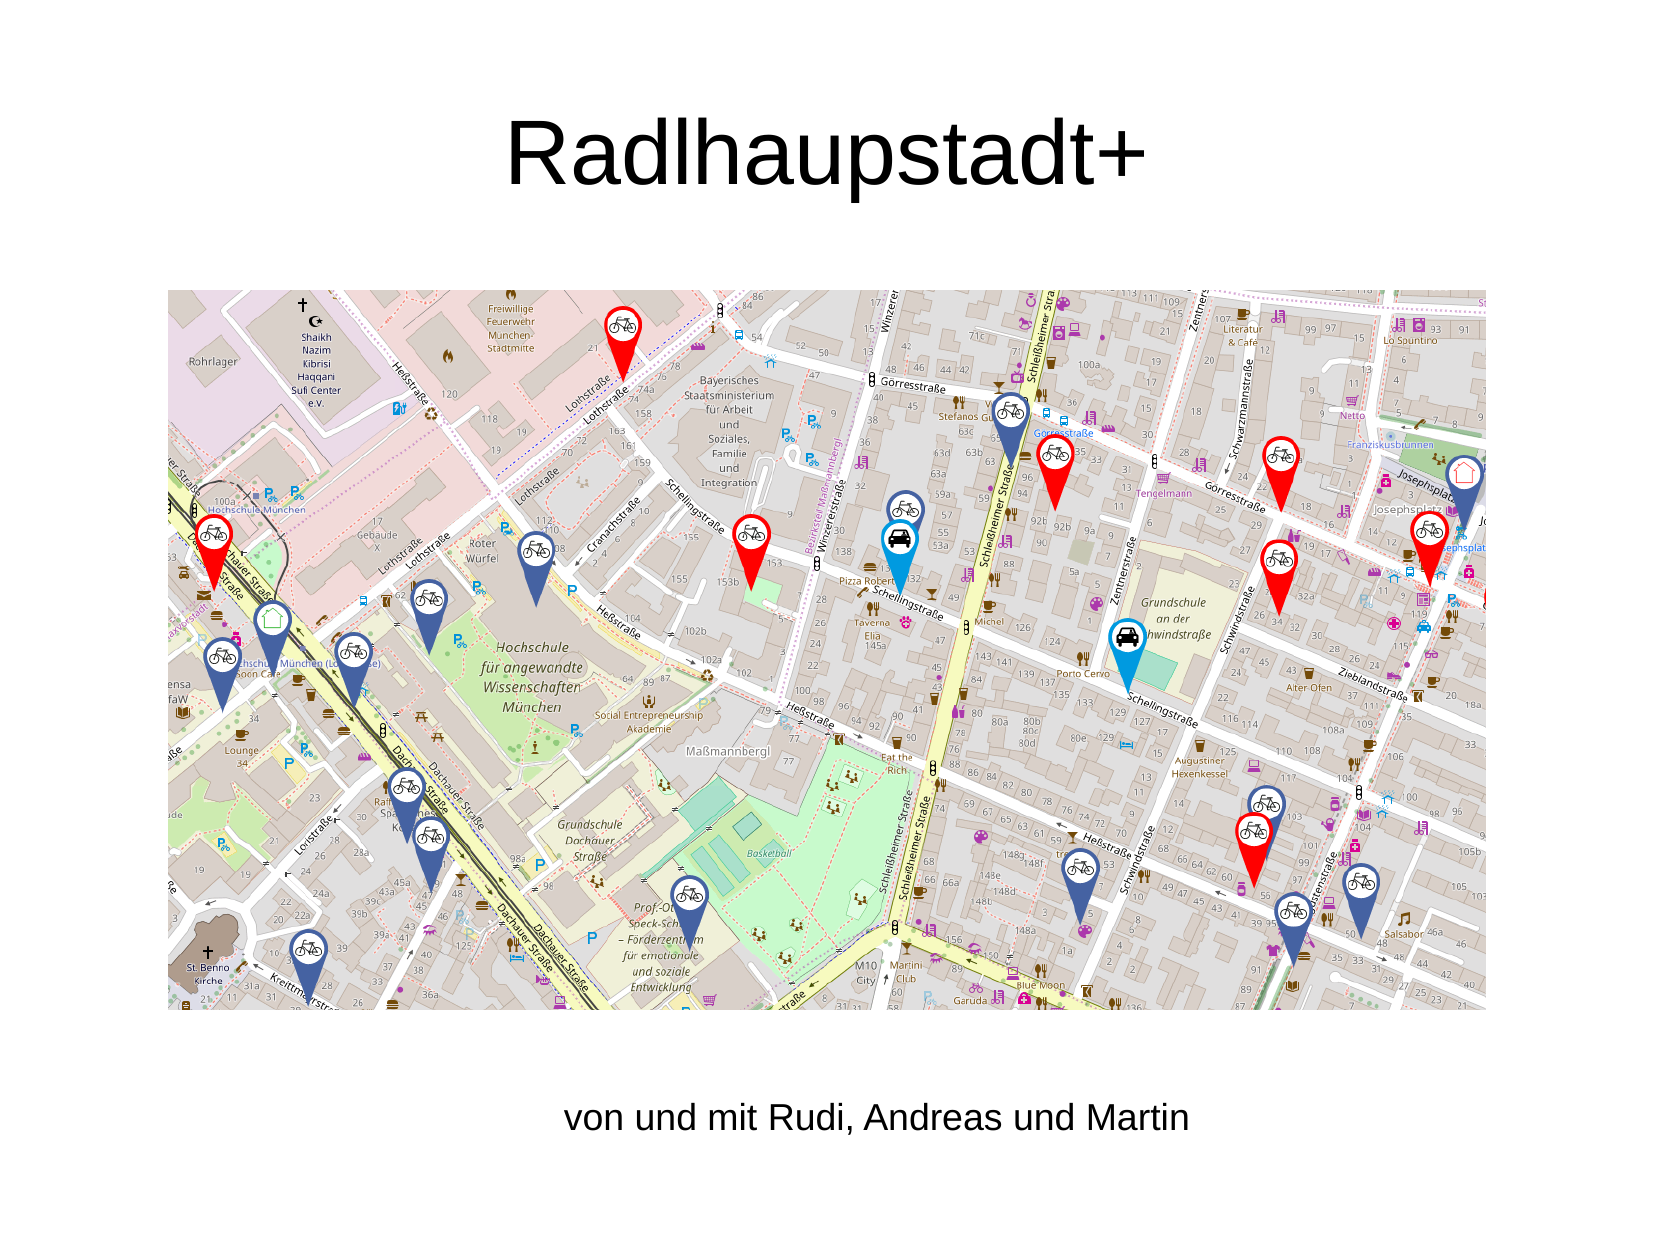

# Radlhaupstadt+
von und mit Rudi, Andreas und Martin